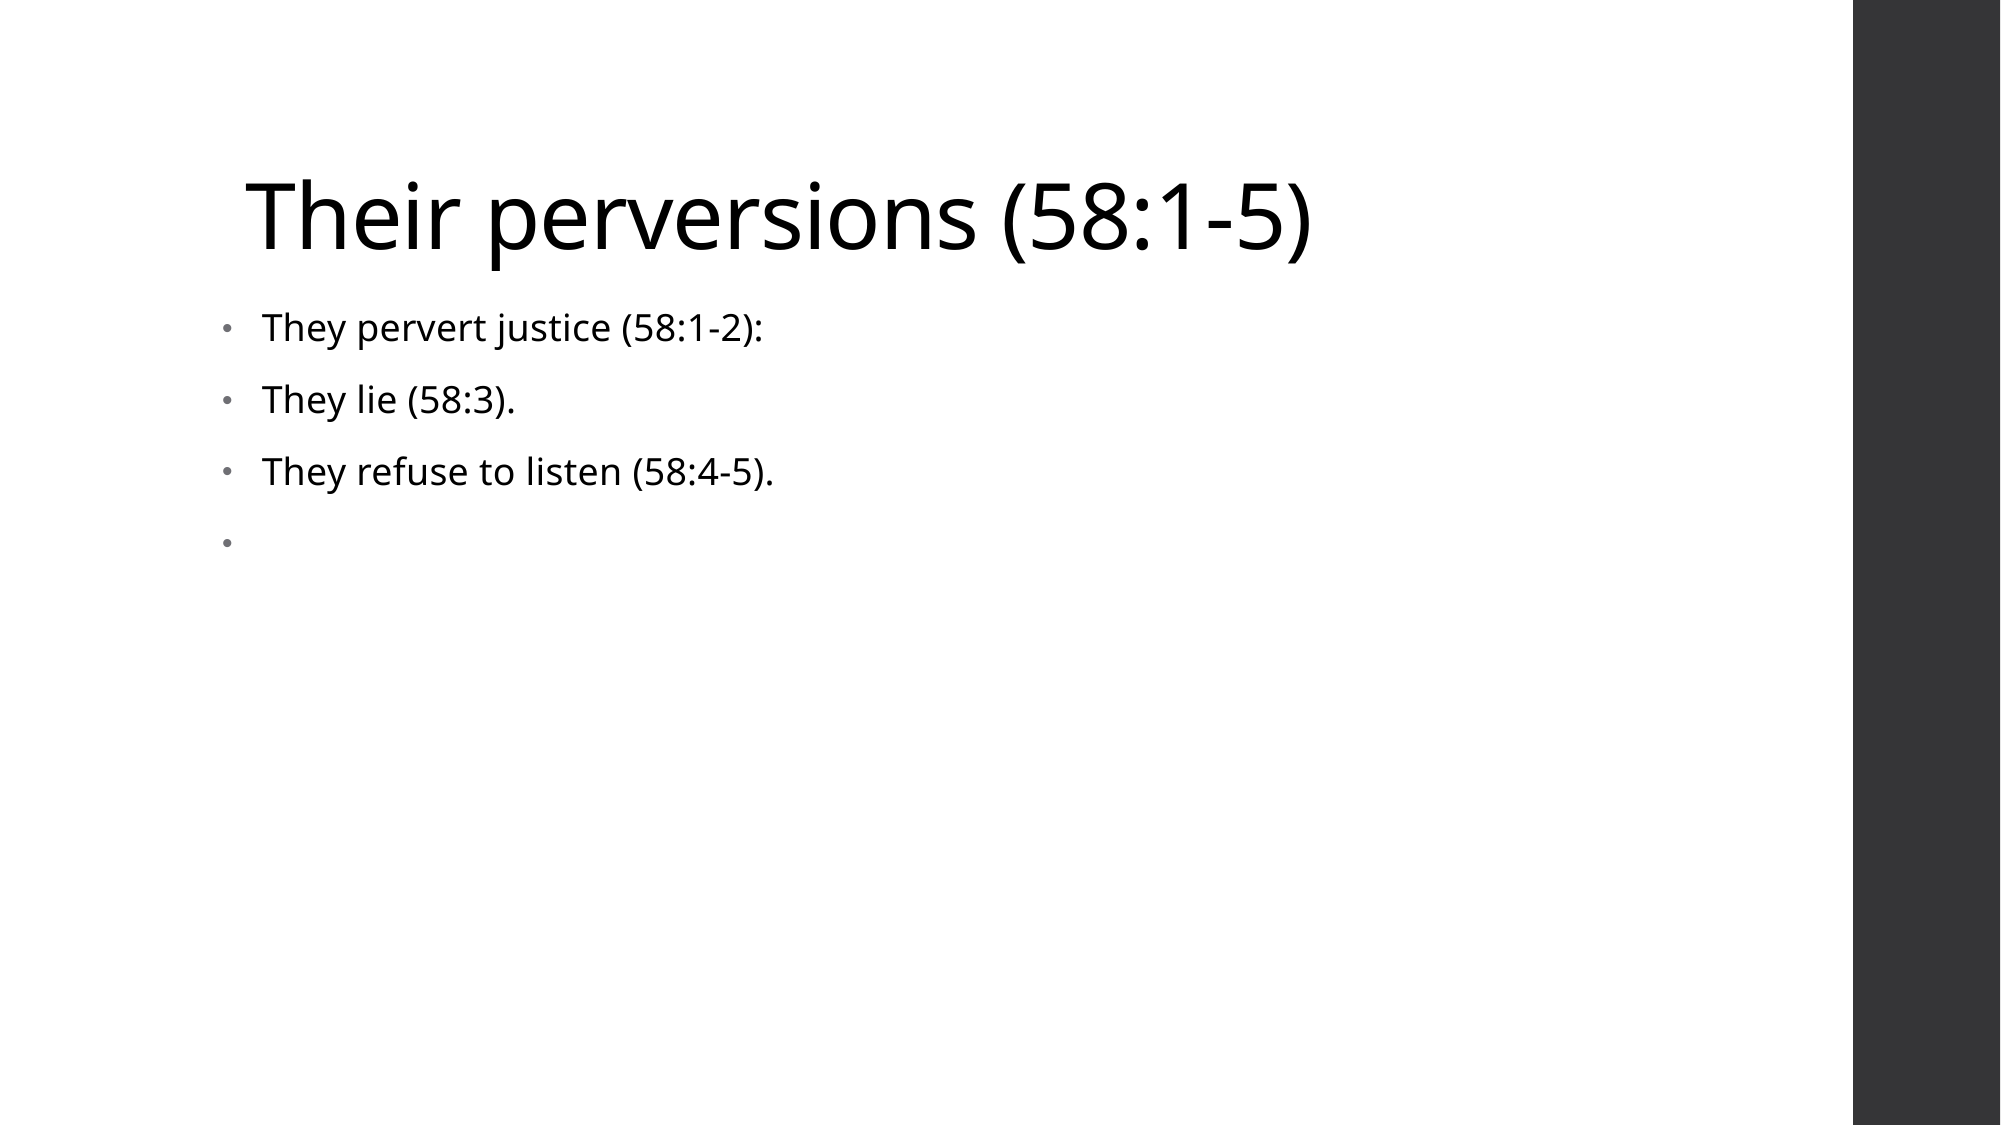

# Their perversions (58:1-5)
 They pervert justice (58:1-2):
 They lie (58:3).
 They refuse to listen (58:4-5).